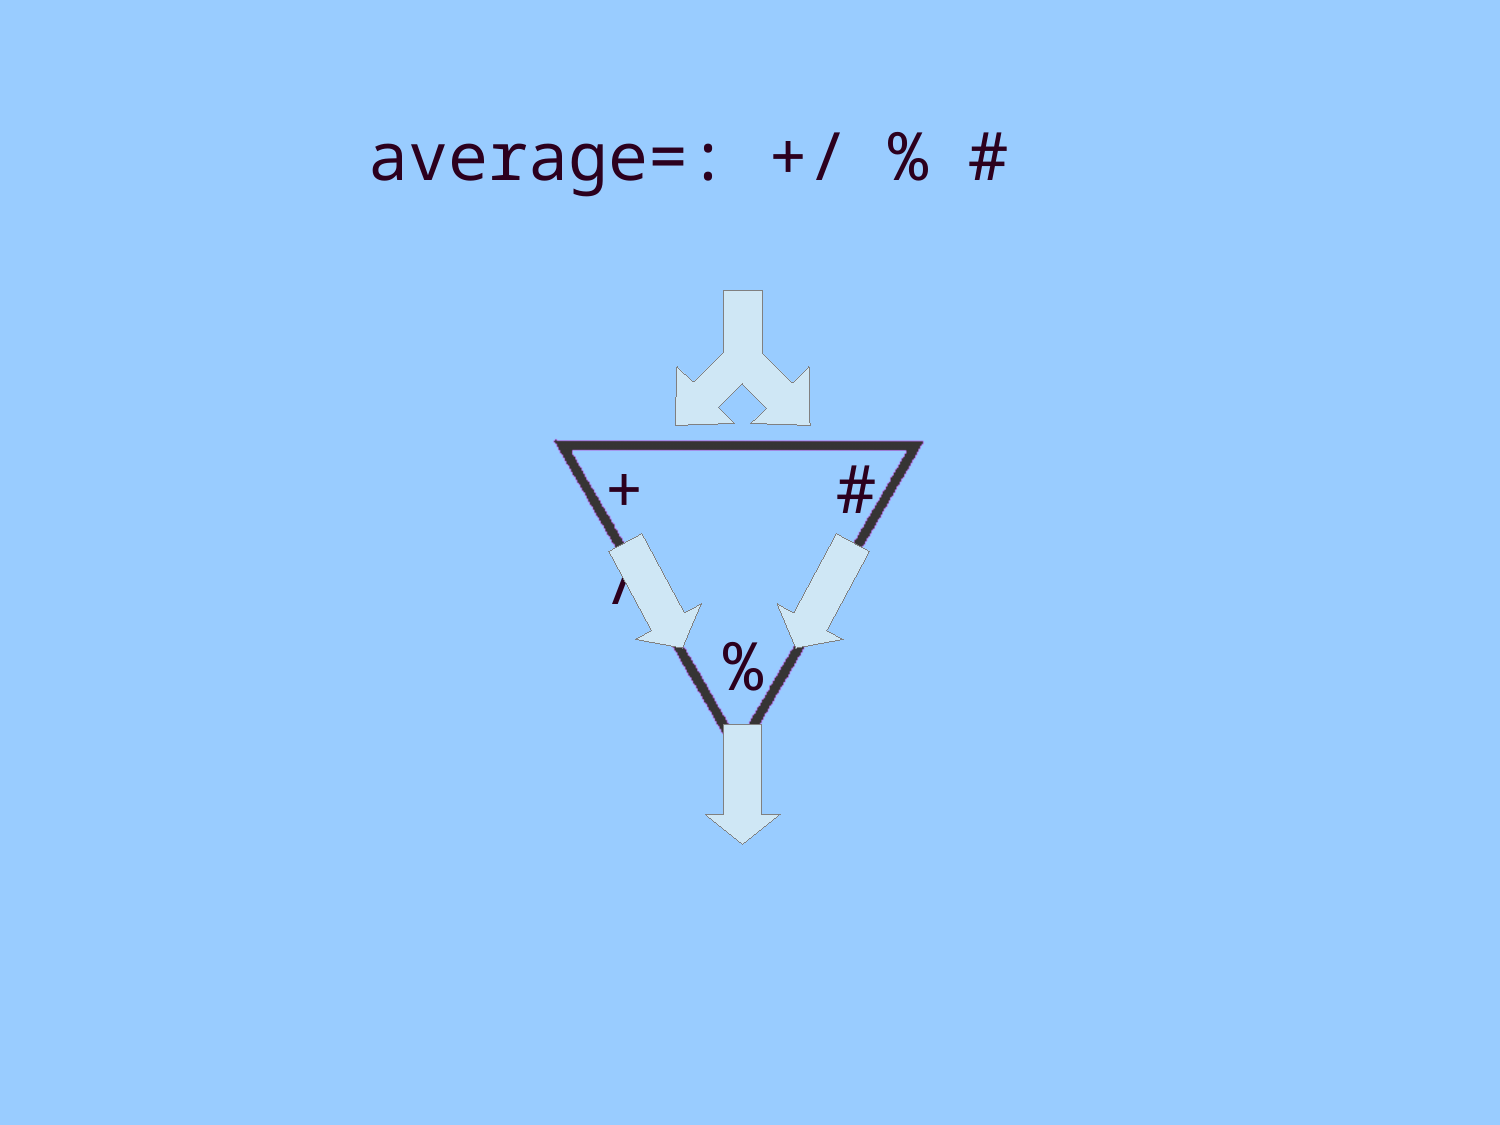

average=: +/ % #
+/
#
%